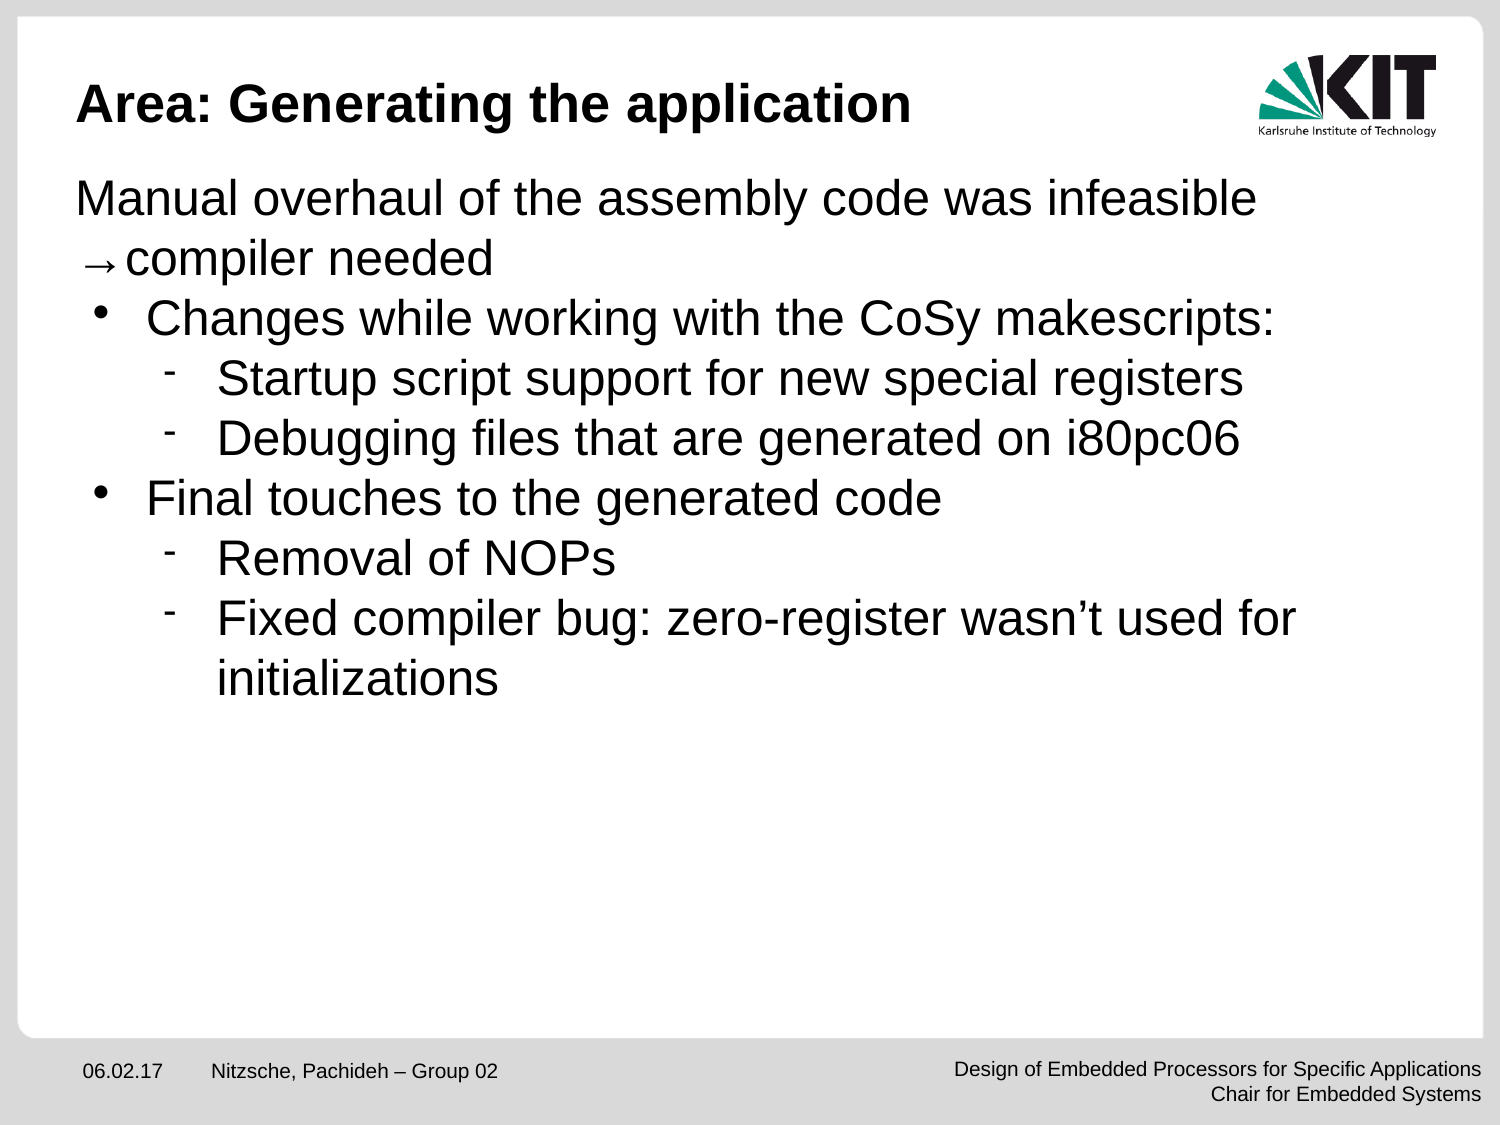

Area: Generating the application
Manual overhaul of the assembly code was infeasible
→compiler needed
Changes while working with the CoSy makescripts:
Startup script support for new special registers
Debugging files that are generated on i80pc06
Final touches to the generated code
Removal of NOPs
Fixed compiler bug: zero-register wasn’t used for initializations
Nitzsche, Pachideh – Group 02